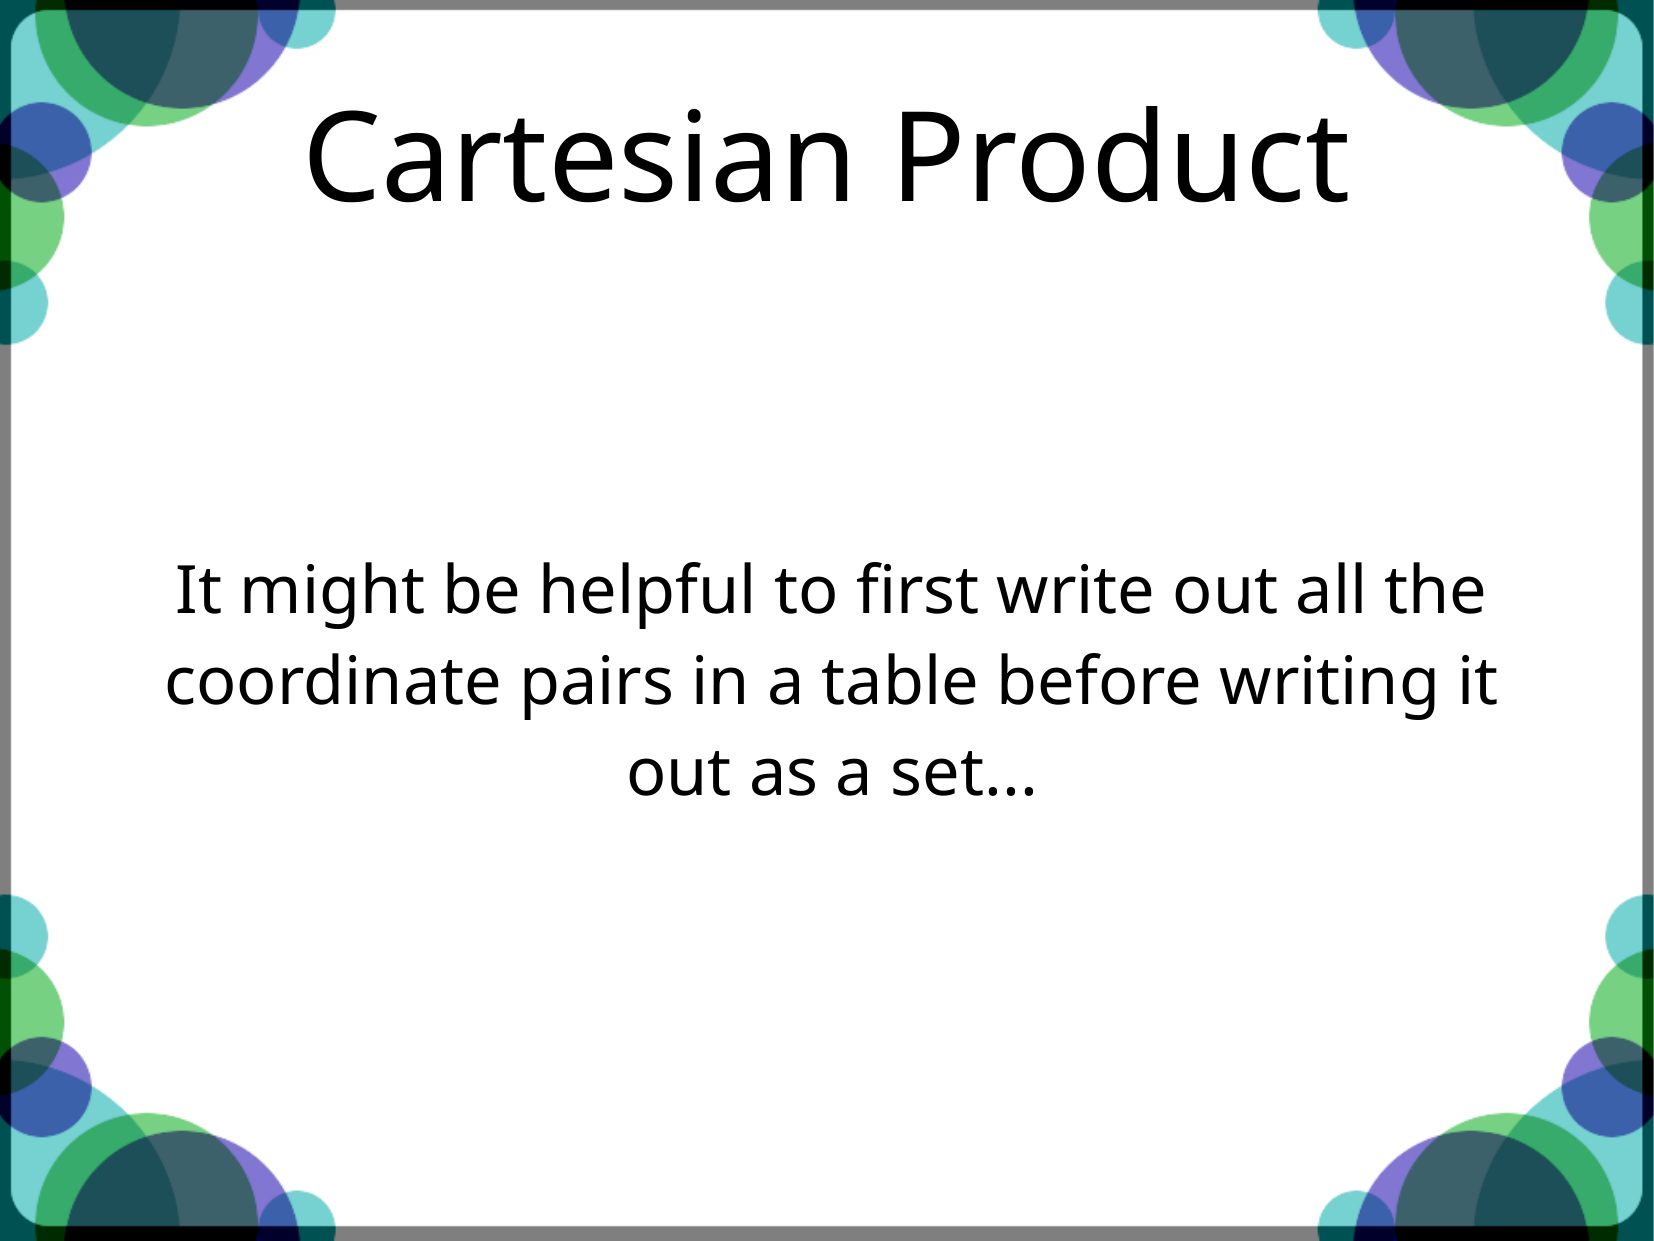

# Cartesian Product
It might be helpful to first write out all the coordinate pairs in a table before writing it out as a set...